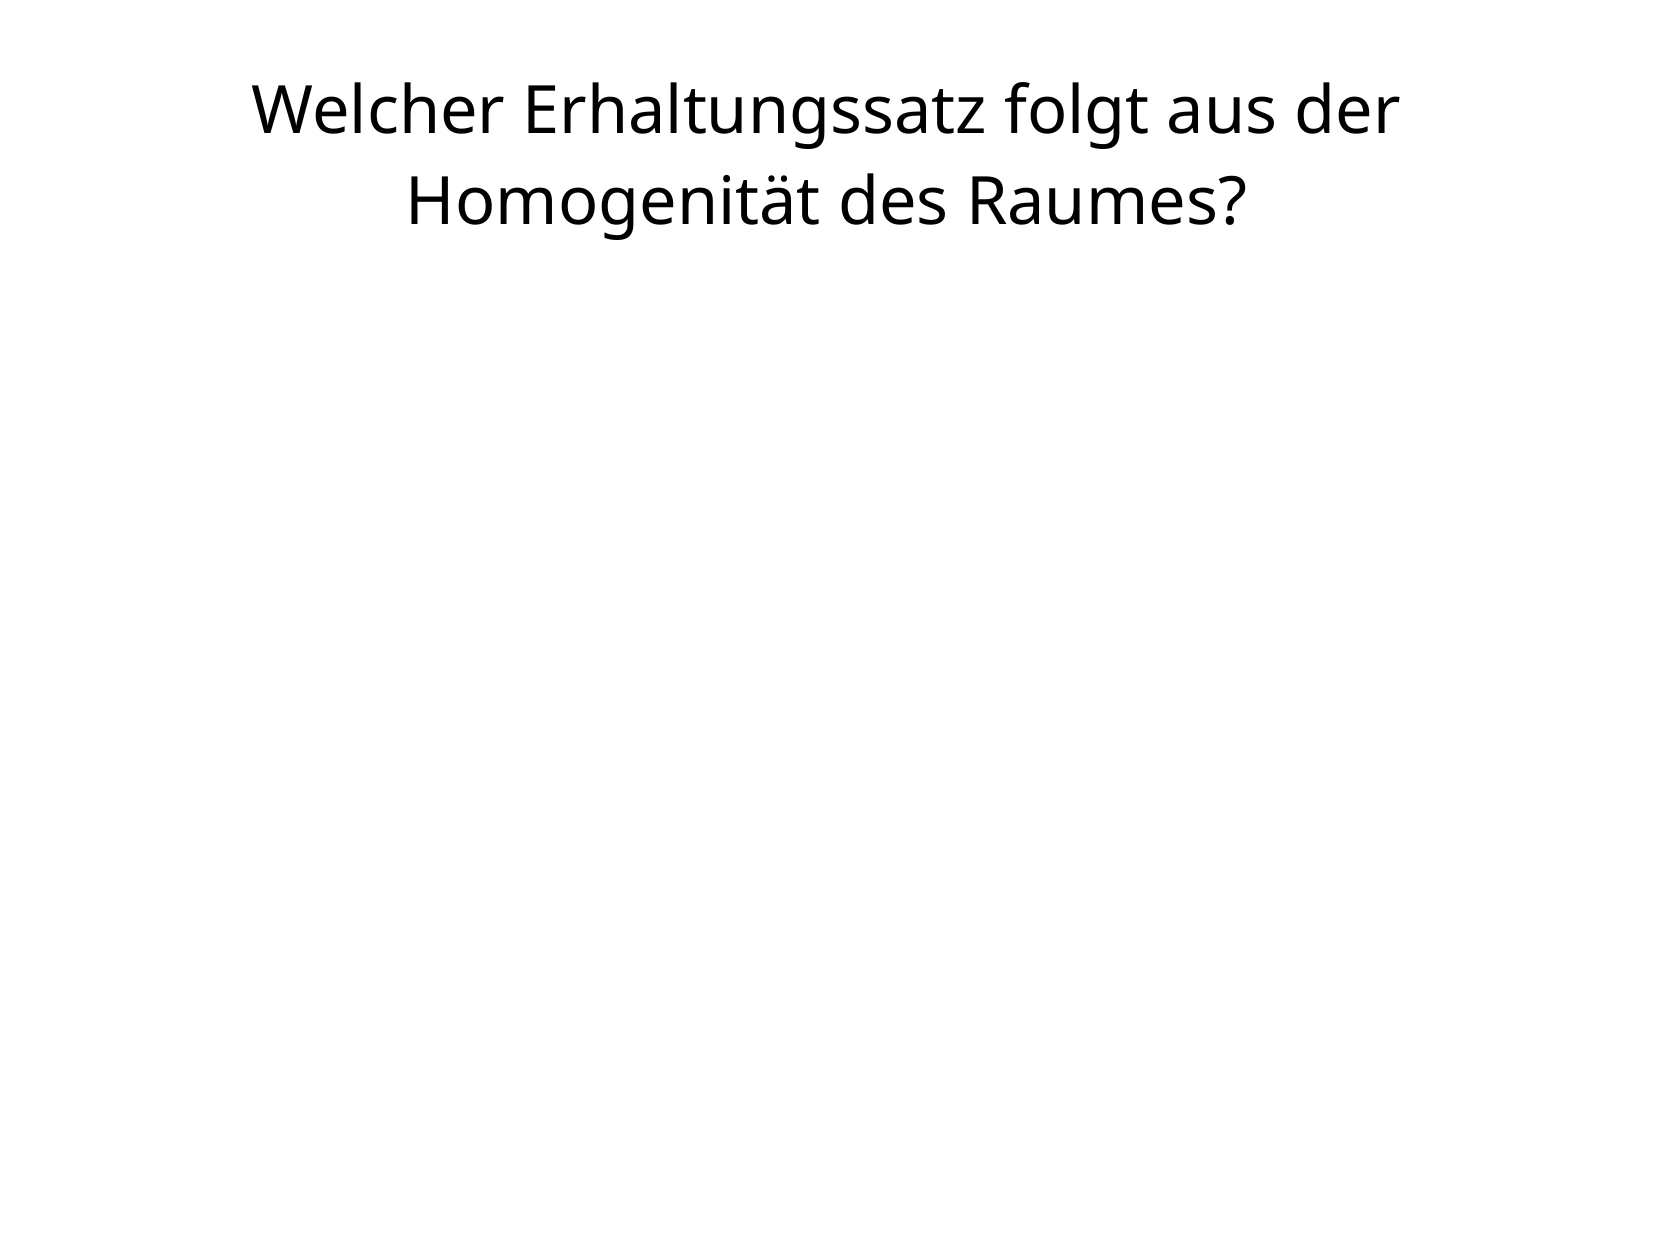

# Welcher Erhaltungssatz folgt aus der Homogenität des Raumes?